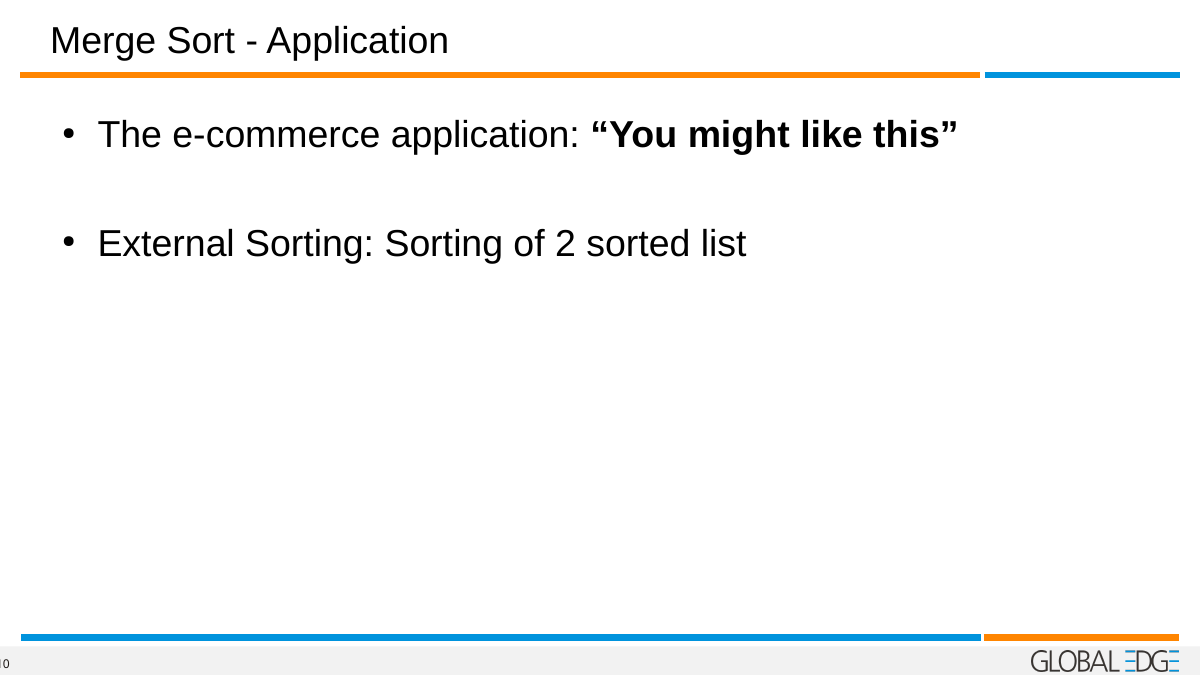

Merge Sort - Application
The e-commerce application: “You might like this”
External Sorting: Sorting of 2 sorted list